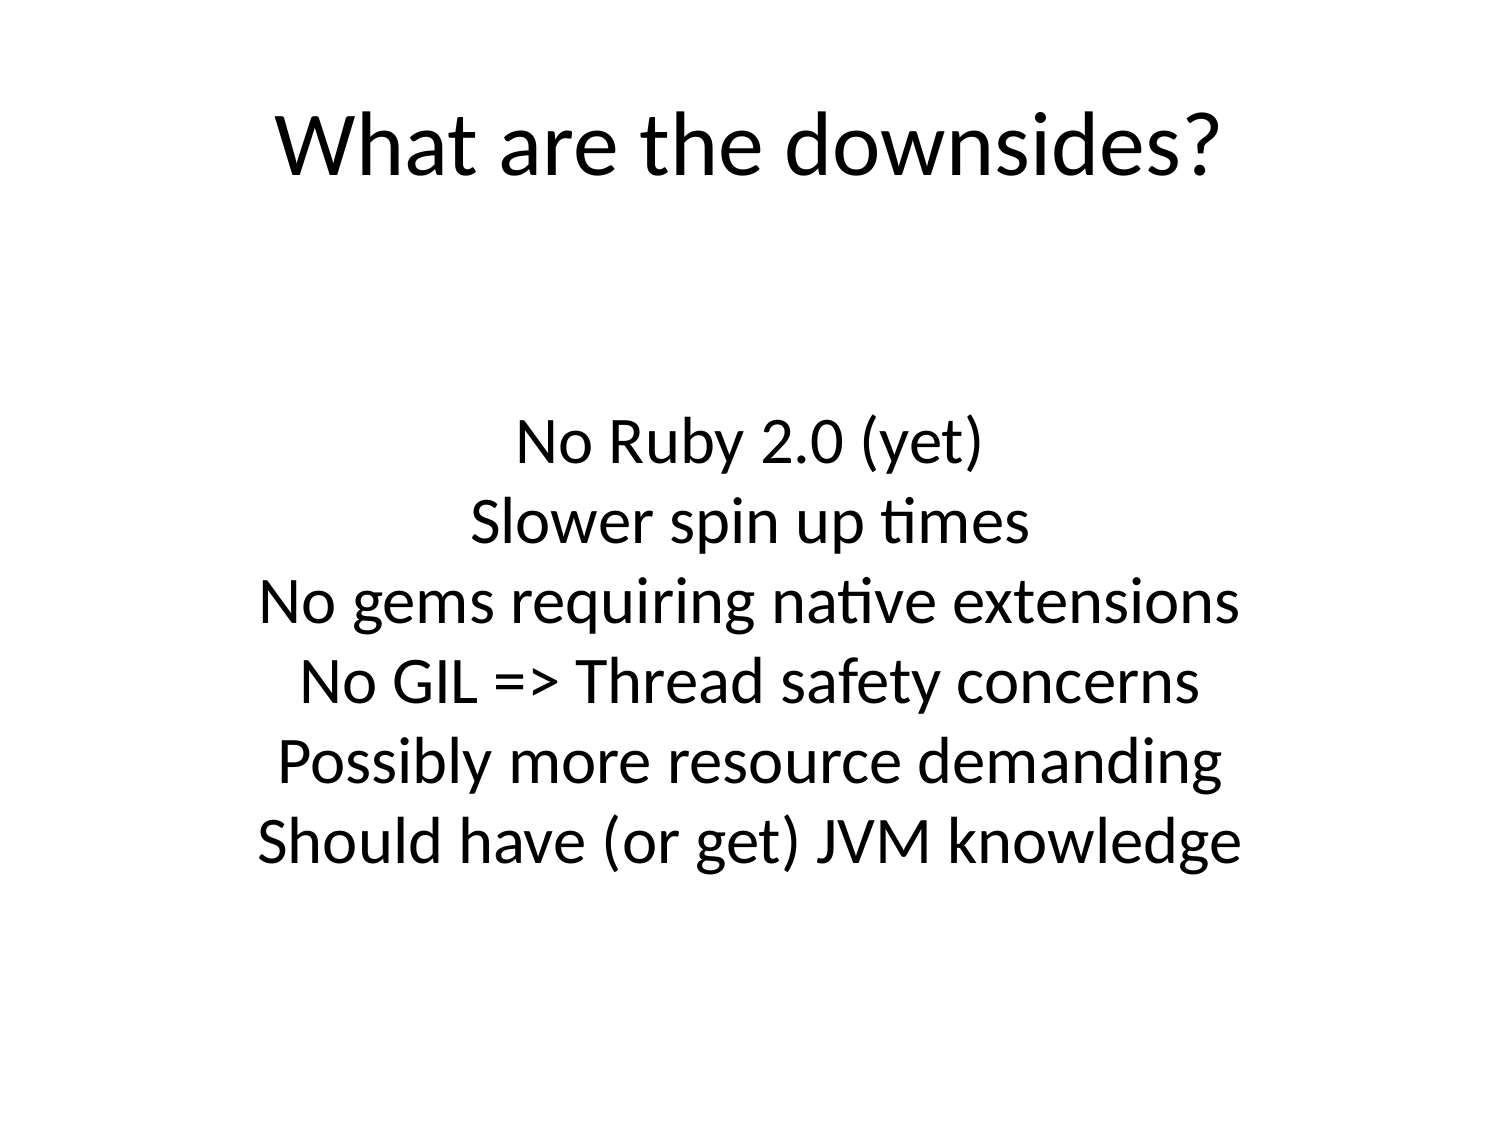

# What are the downsides?
No Ruby 2.0 (yet)
Slower spin up times
No gems requiring native extensions
No GIL => Thread safety concerns
Possibly more resource demanding
Should have (or get) JVM knowledge